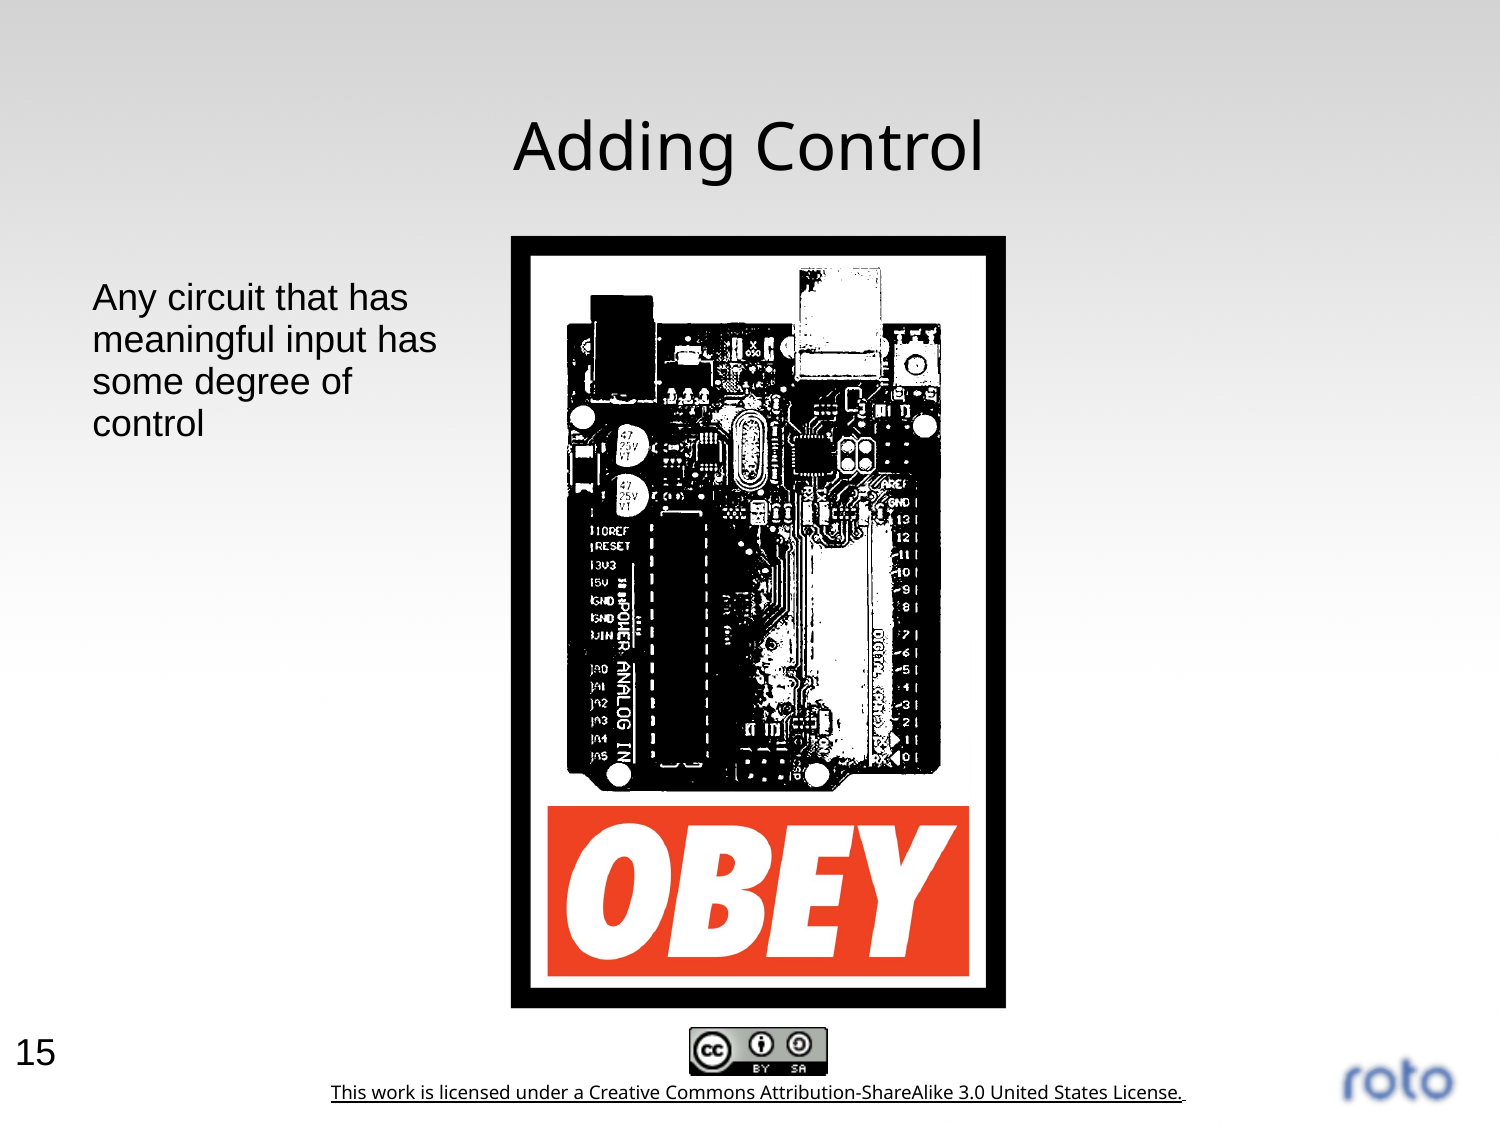

# Adding Control
Any circuit that has meaningful input has some degree of control